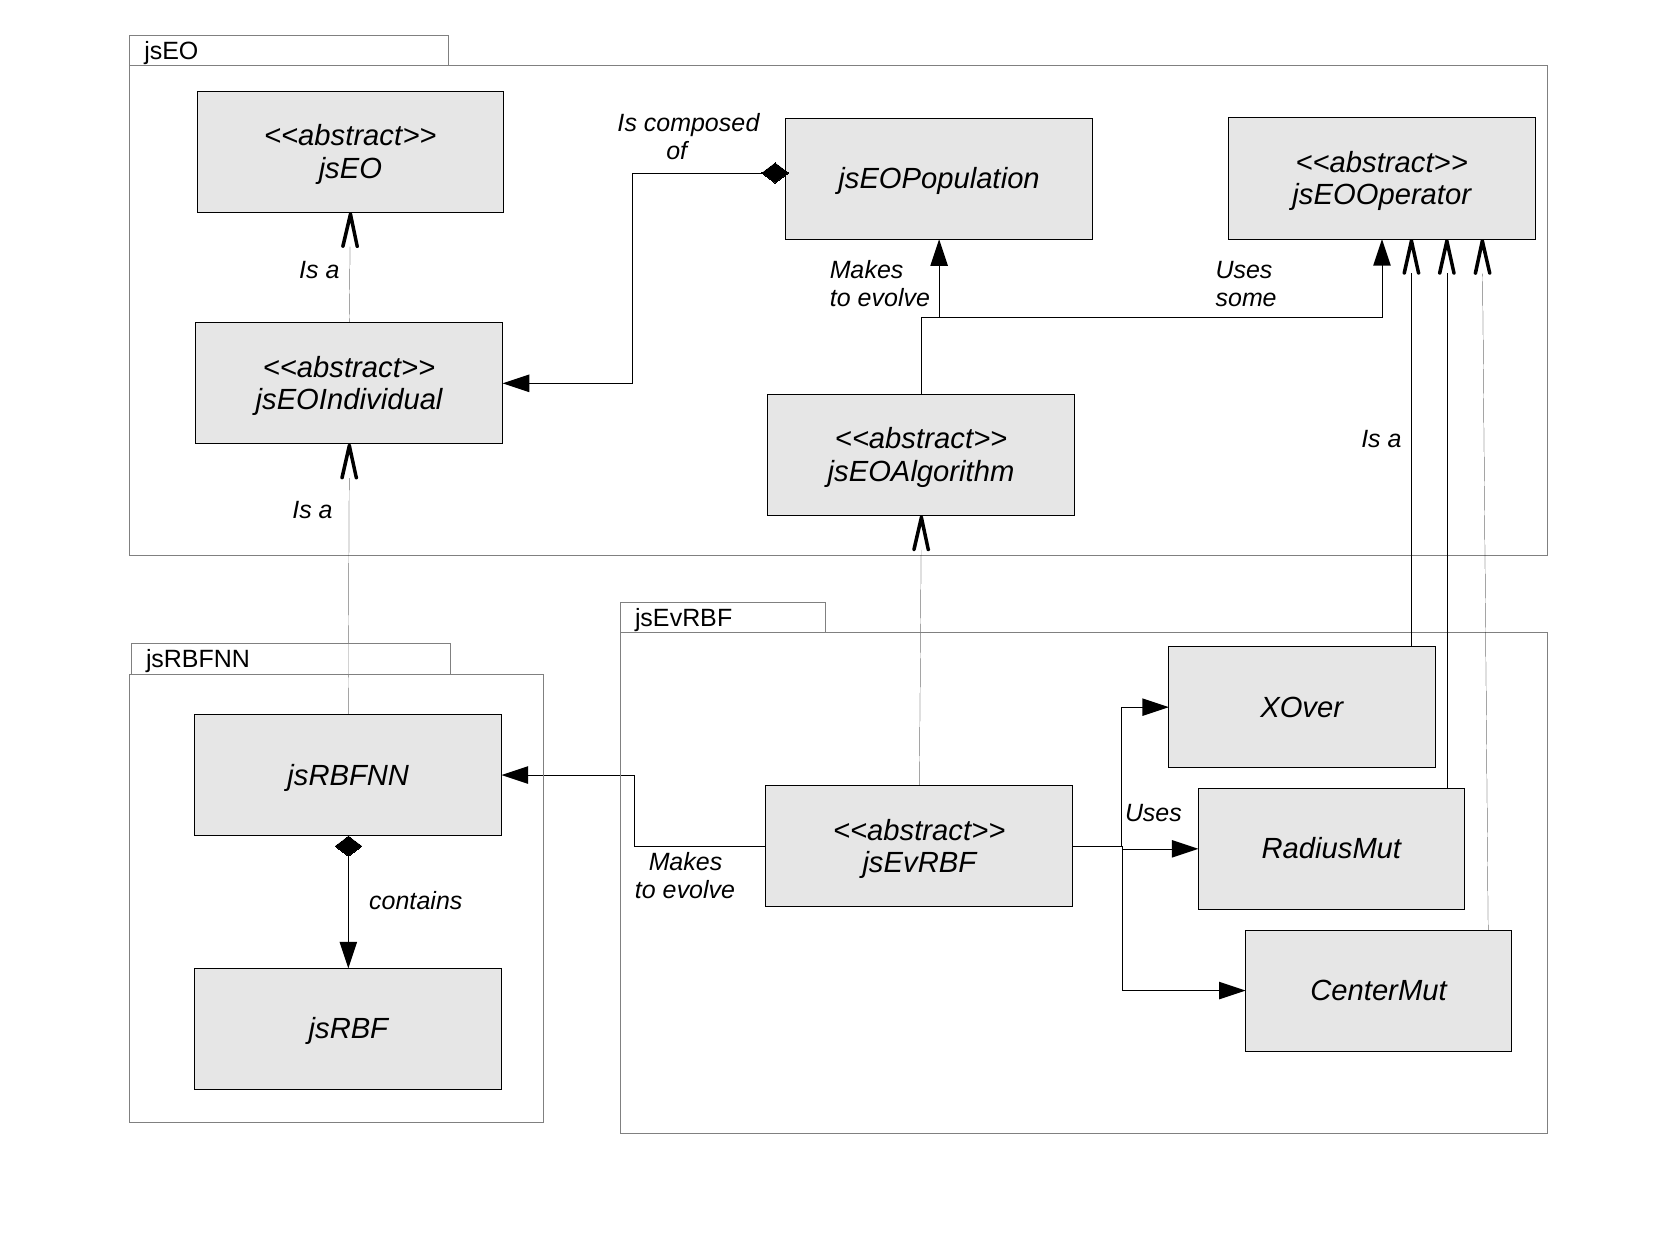

jsEO
<<abstract>>
jsEO
Is composed
 of
<<abstract>>
jsEOOperator
jsEOPopulation
Is a
Makes
to evolve
Uses
some
<<abstract>>
jsEOIndividual
<<abstract>>
jsEOAlgorithm
Is a
Is a
jsEvRBF
jsRBFNN
XOver
jsRBFNN
<<abstract>>
jsEvRBF
RadiusMut
Uses
 Makes
to evolve
contains
CenterMut
jsRBF